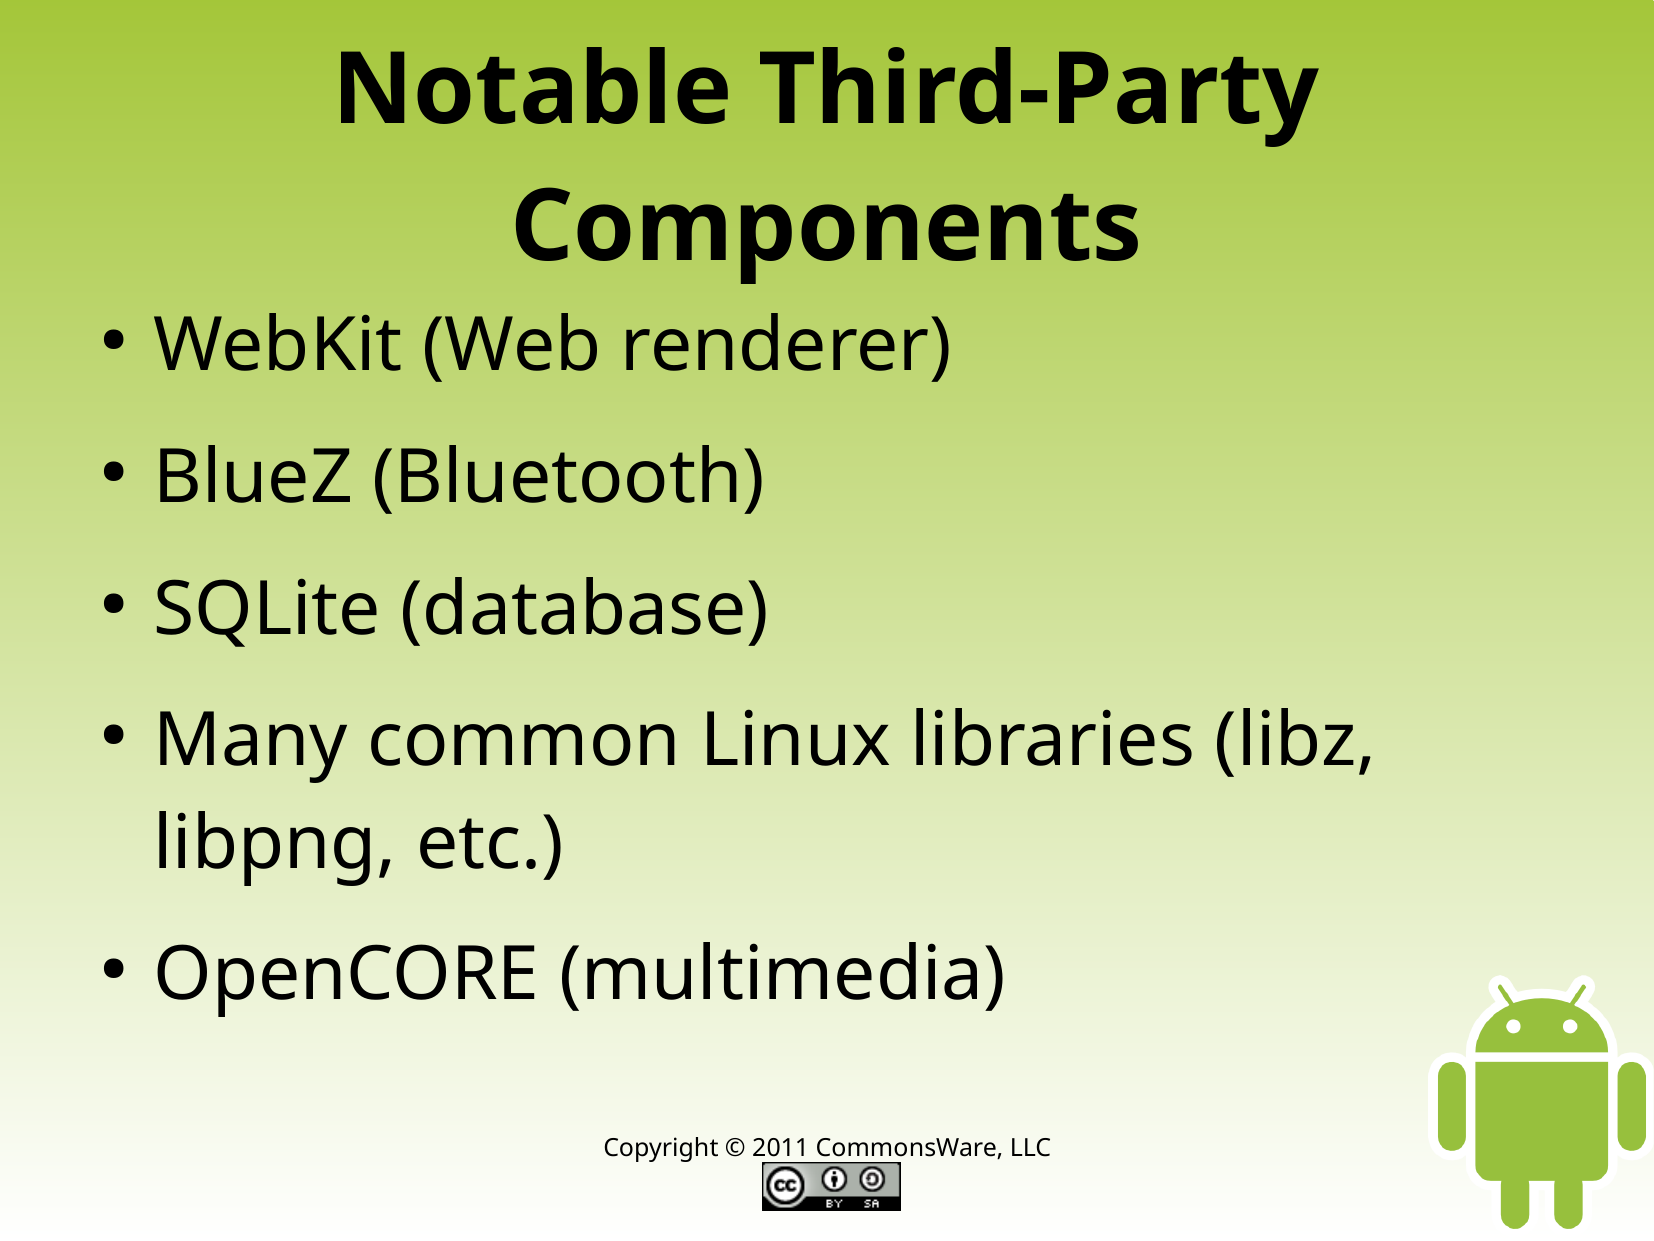

# Notable Third-Party Components
WebKit (Web renderer)
BlueZ (Bluetooth)
SQLite (database)
Many common Linux libraries (libz, libpng, etc.)
OpenCORE (multimedia)